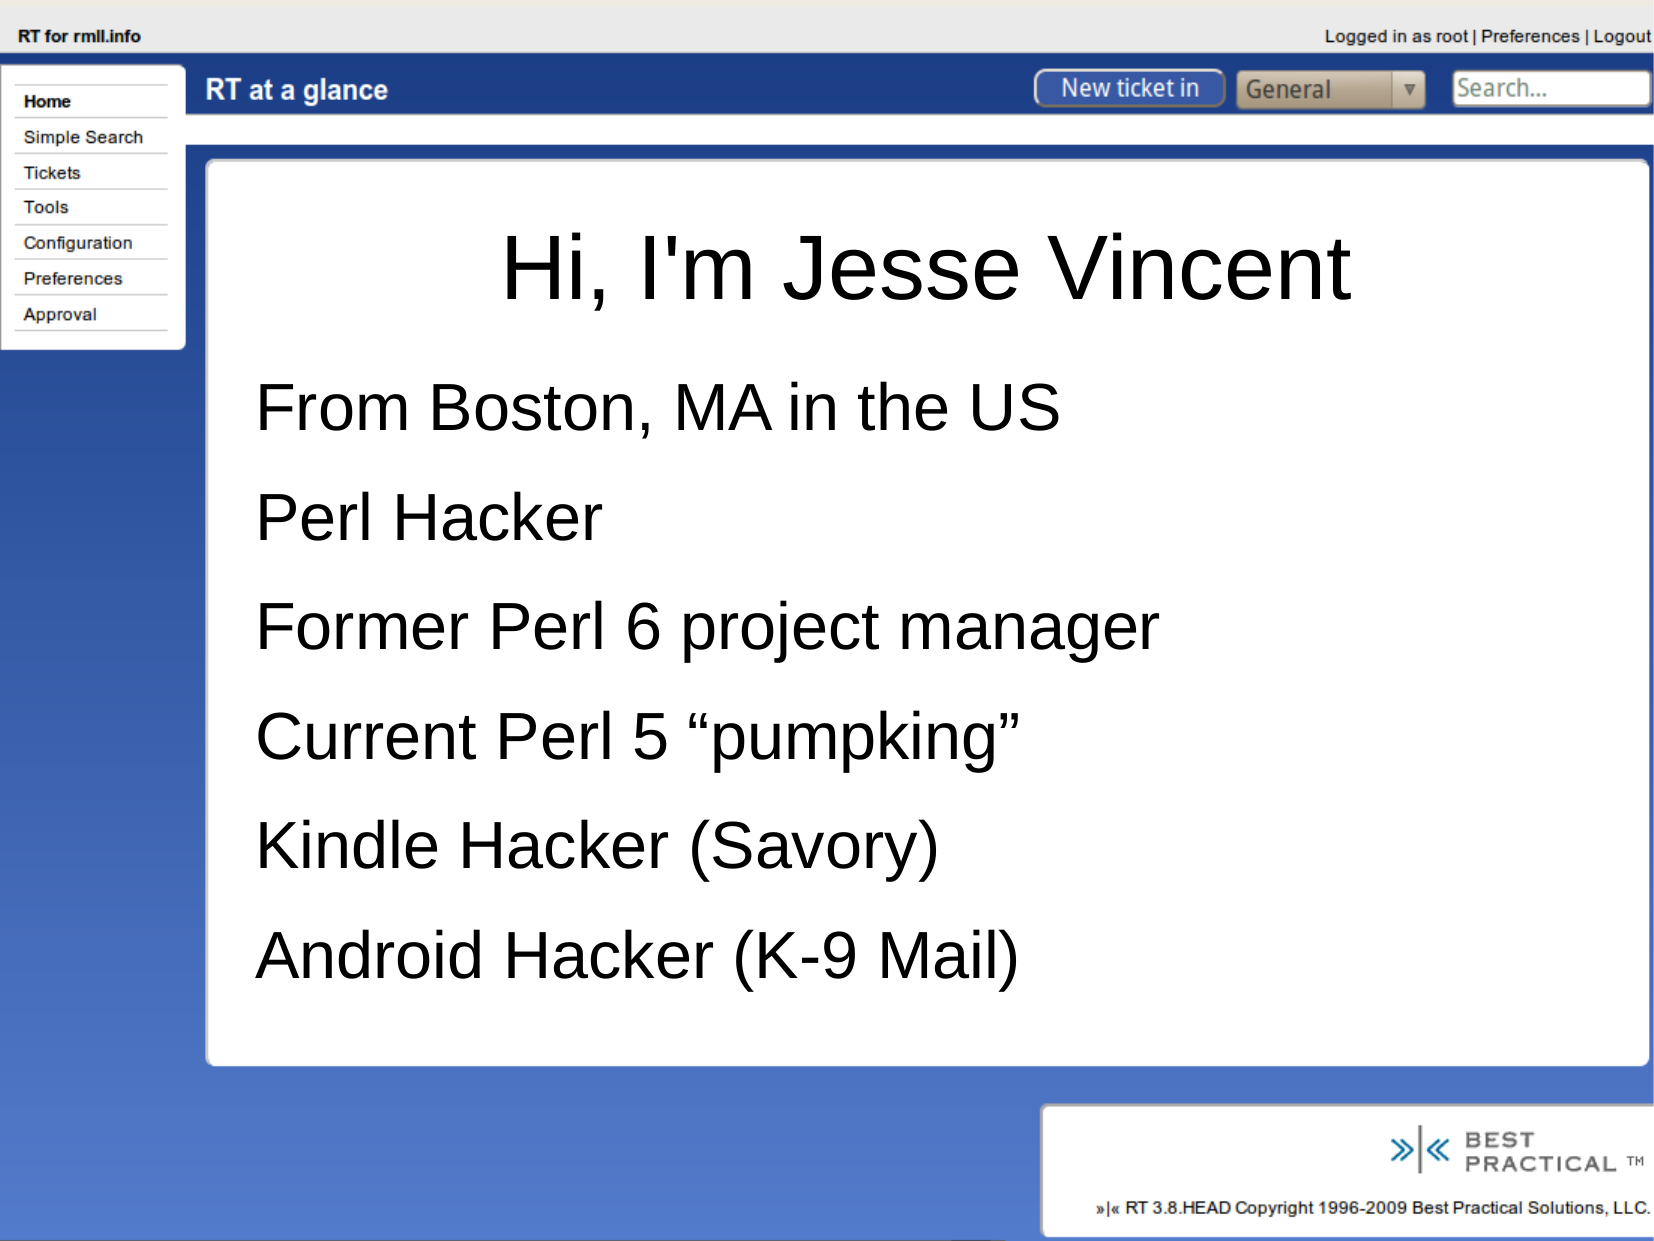

# Hi, I'm Jesse Vincent
From Boston, MA in the US
Perl Hacker
Former Perl 6 project manager
Current Perl 5 “pumpking”
Kindle Hacker (Savory)
Android Hacker (K-9 Mail)